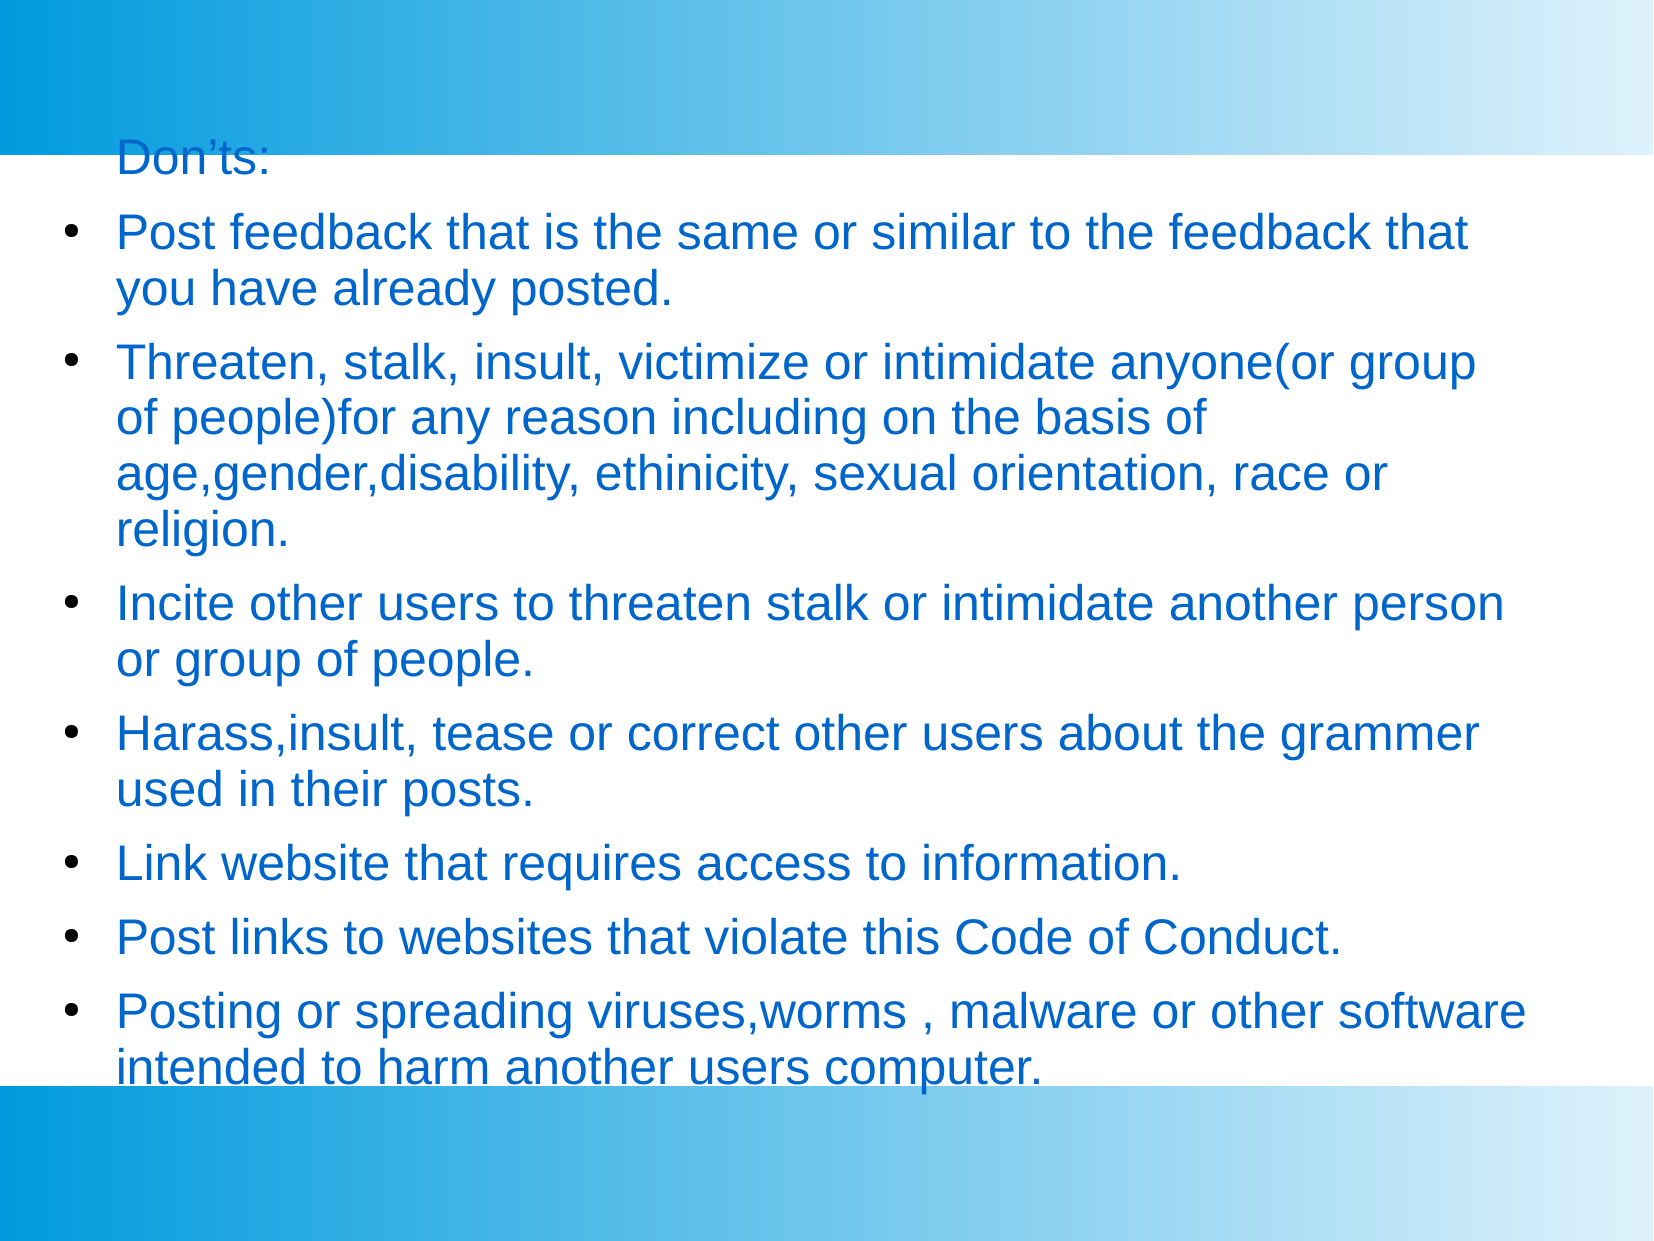

# Don’ts:
Post feedback that is the same or similar to the feedback that you have already posted.
Threaten, stalk, insult, victimize or intimidate anyone(or group of people)for any reason including on the basis of age,gender,disability, ethinicity, sexual orientation, race or religion.
Incite other users to threaten stalk or intimidate another person or group of people.
Harass,insult, tease or correct other users about the grammer used in their posts.
Link website that requires access to information.
Post links to websites that violate this Code of Conduct.
Posting or spreading viruses,worms , malware or other software intended to harm another users computer.